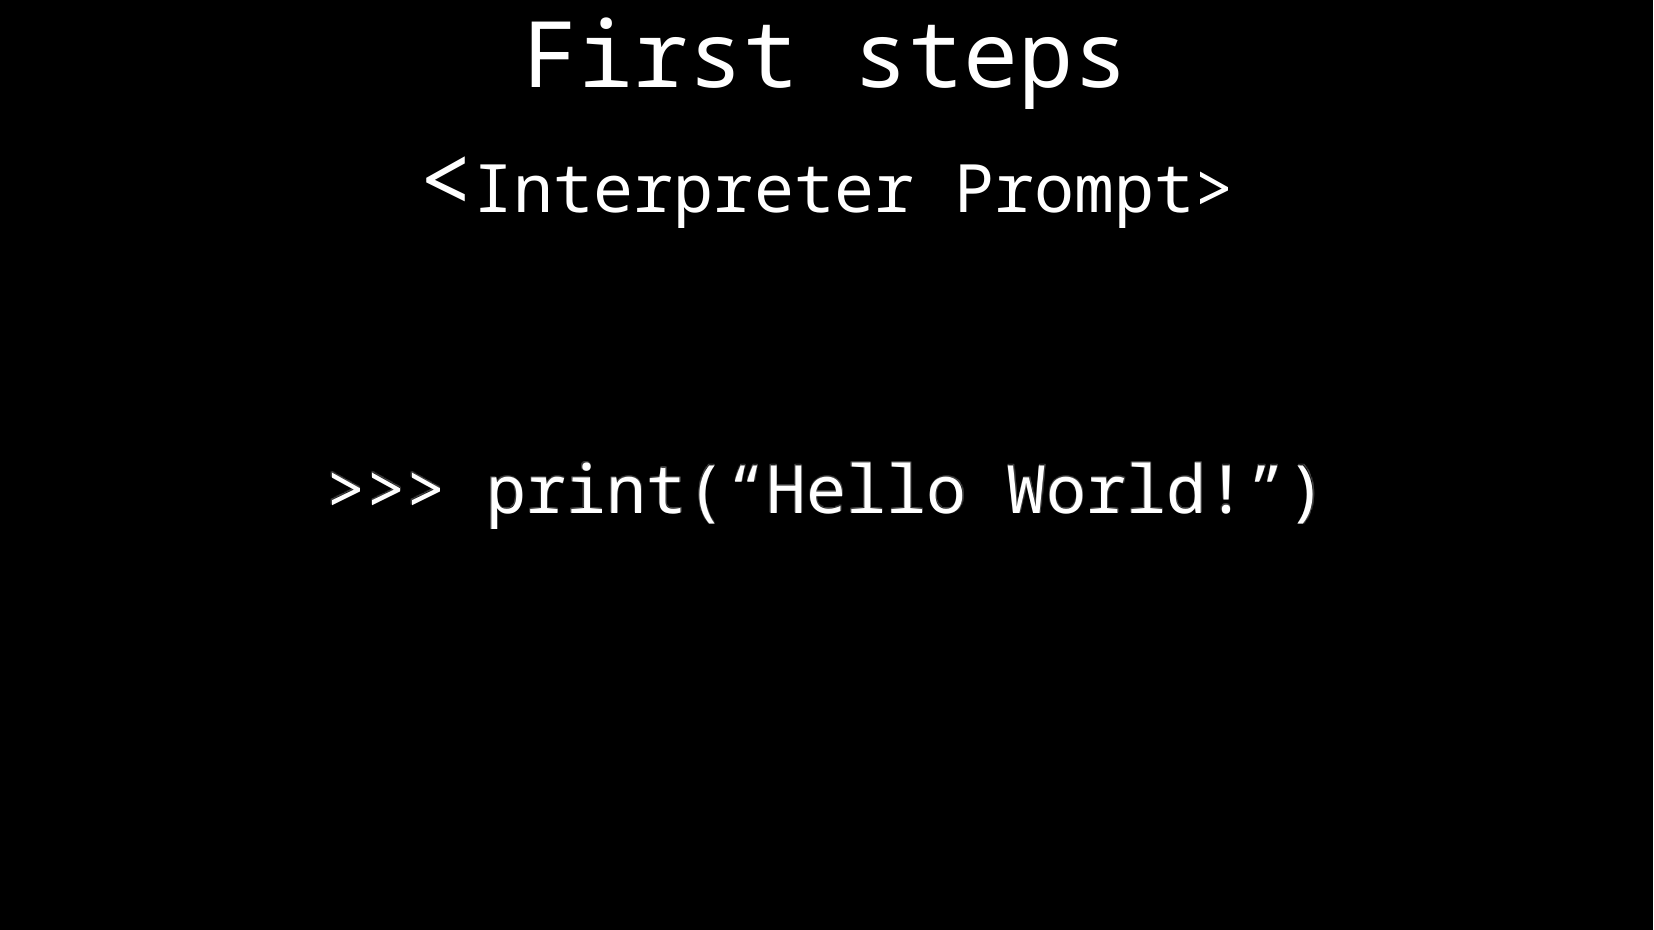

First steps
<Interpreter Prompt>
# >>> print(“Hello World!”)